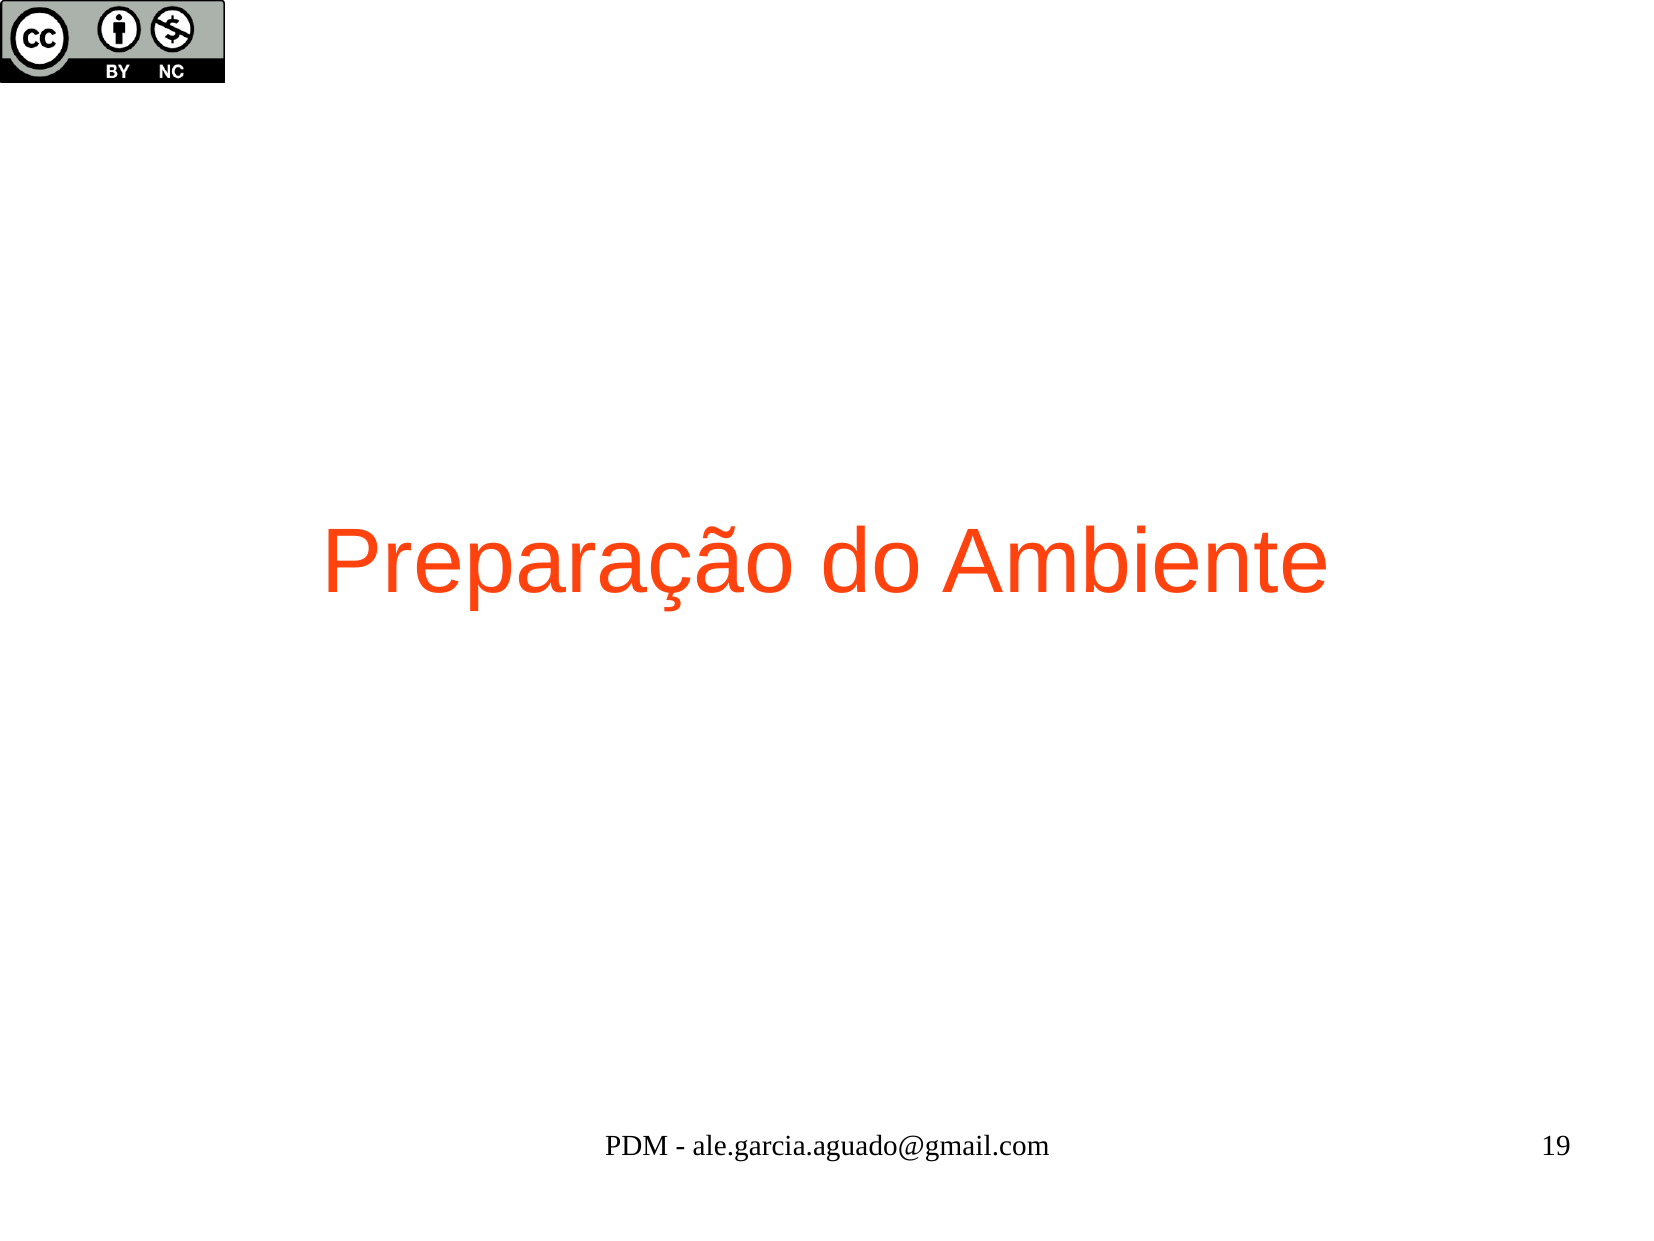

# Preparação do Ambiente
PDM - ale.garcia.aguado@gmail.com
19